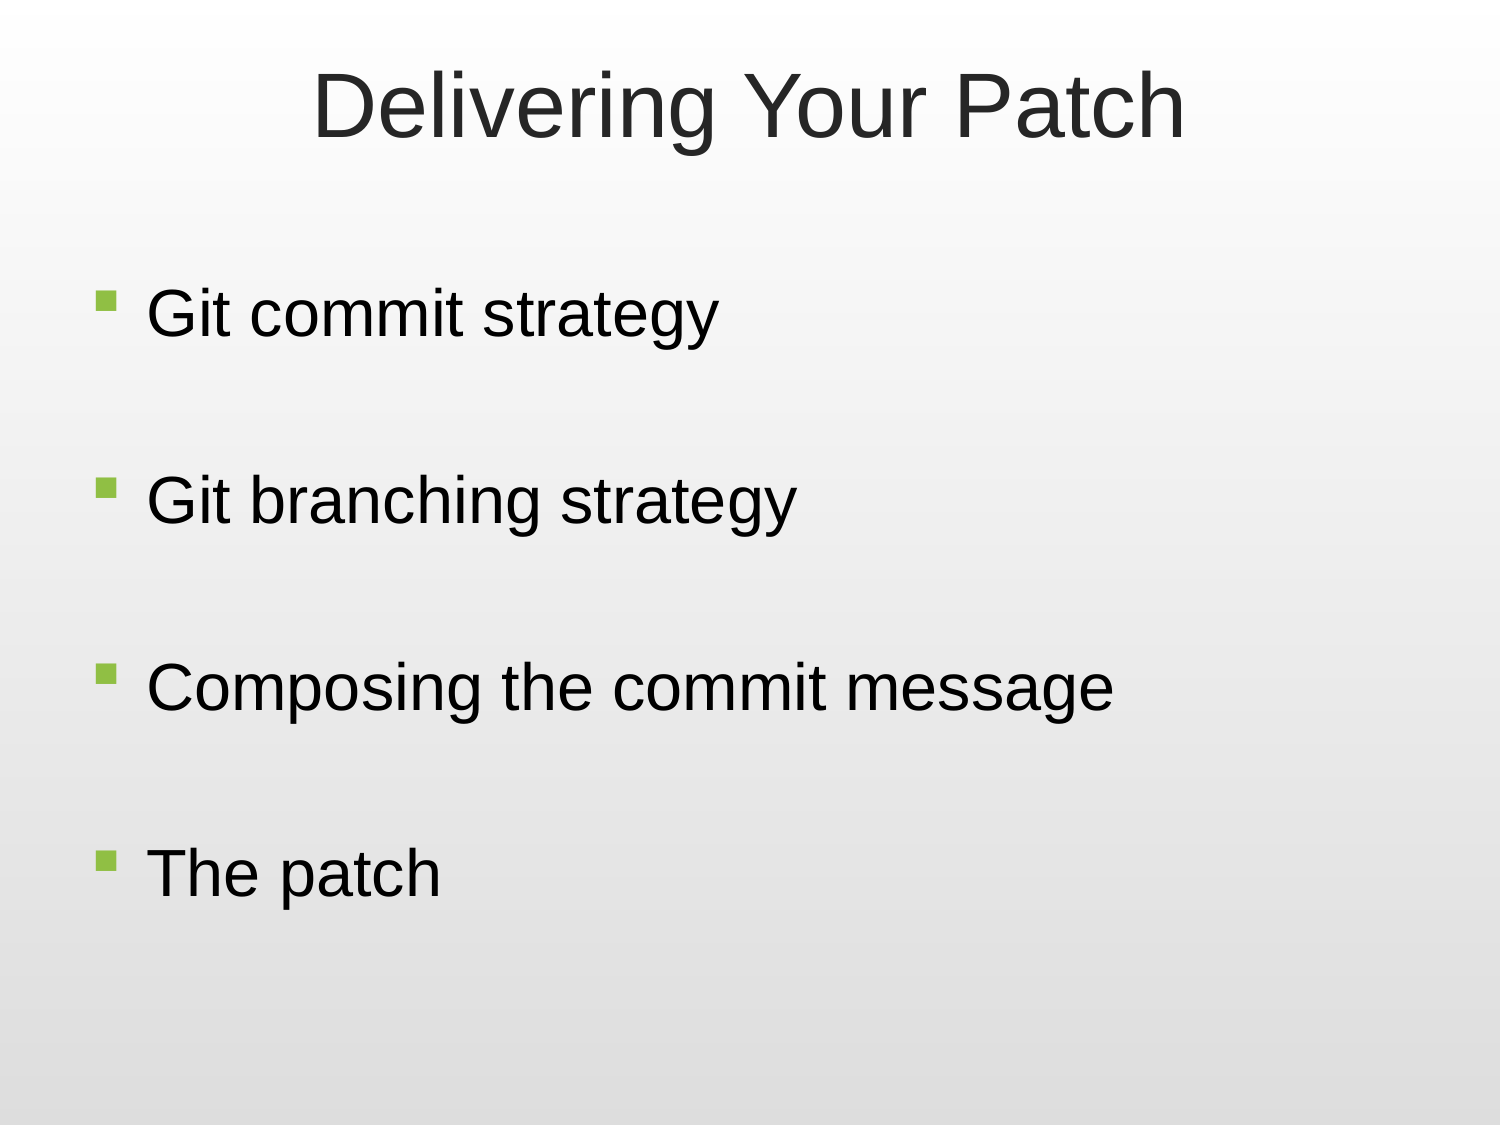

# Delivering Your Patch
Git commit strategy
Git branching strategy
Composing the commit message
The patch